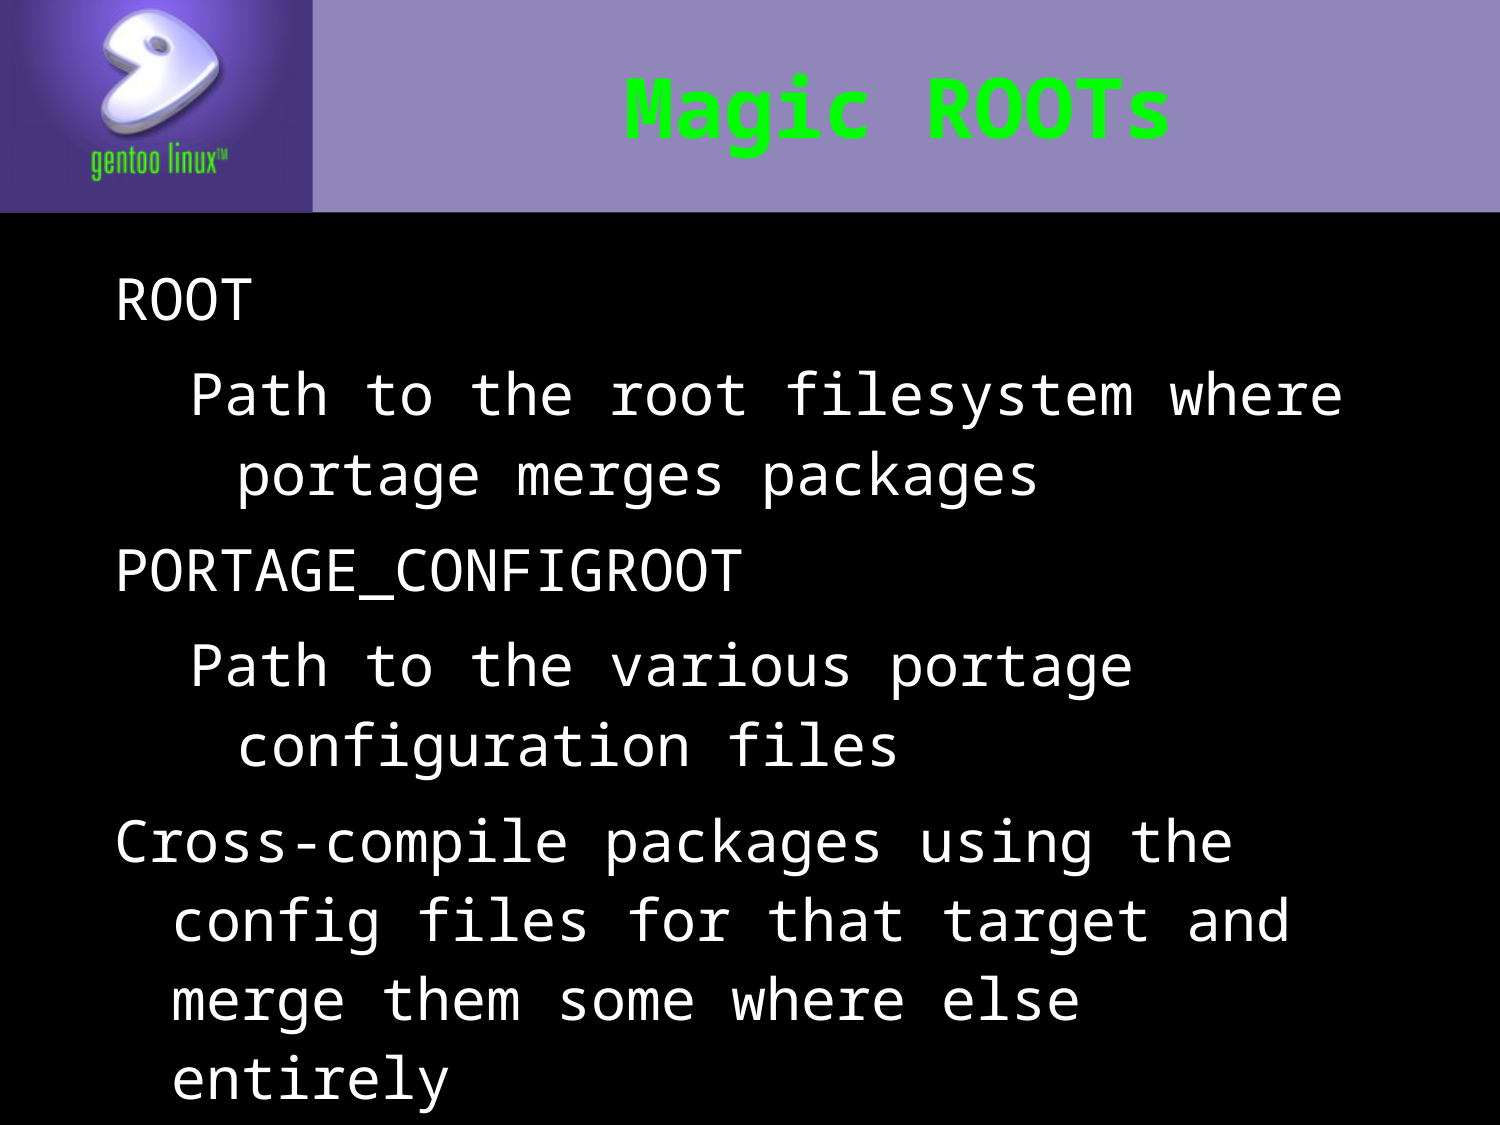

# Magic ROOTs
ROOT
Path to the root filesystem where portage merges packages
PORTAGE_CONFIGROOT
Path to the various portage configuration files
Cross-compile packages using the config files for that target and merge them some where else entirely
Produce nfsroot images or netboot images